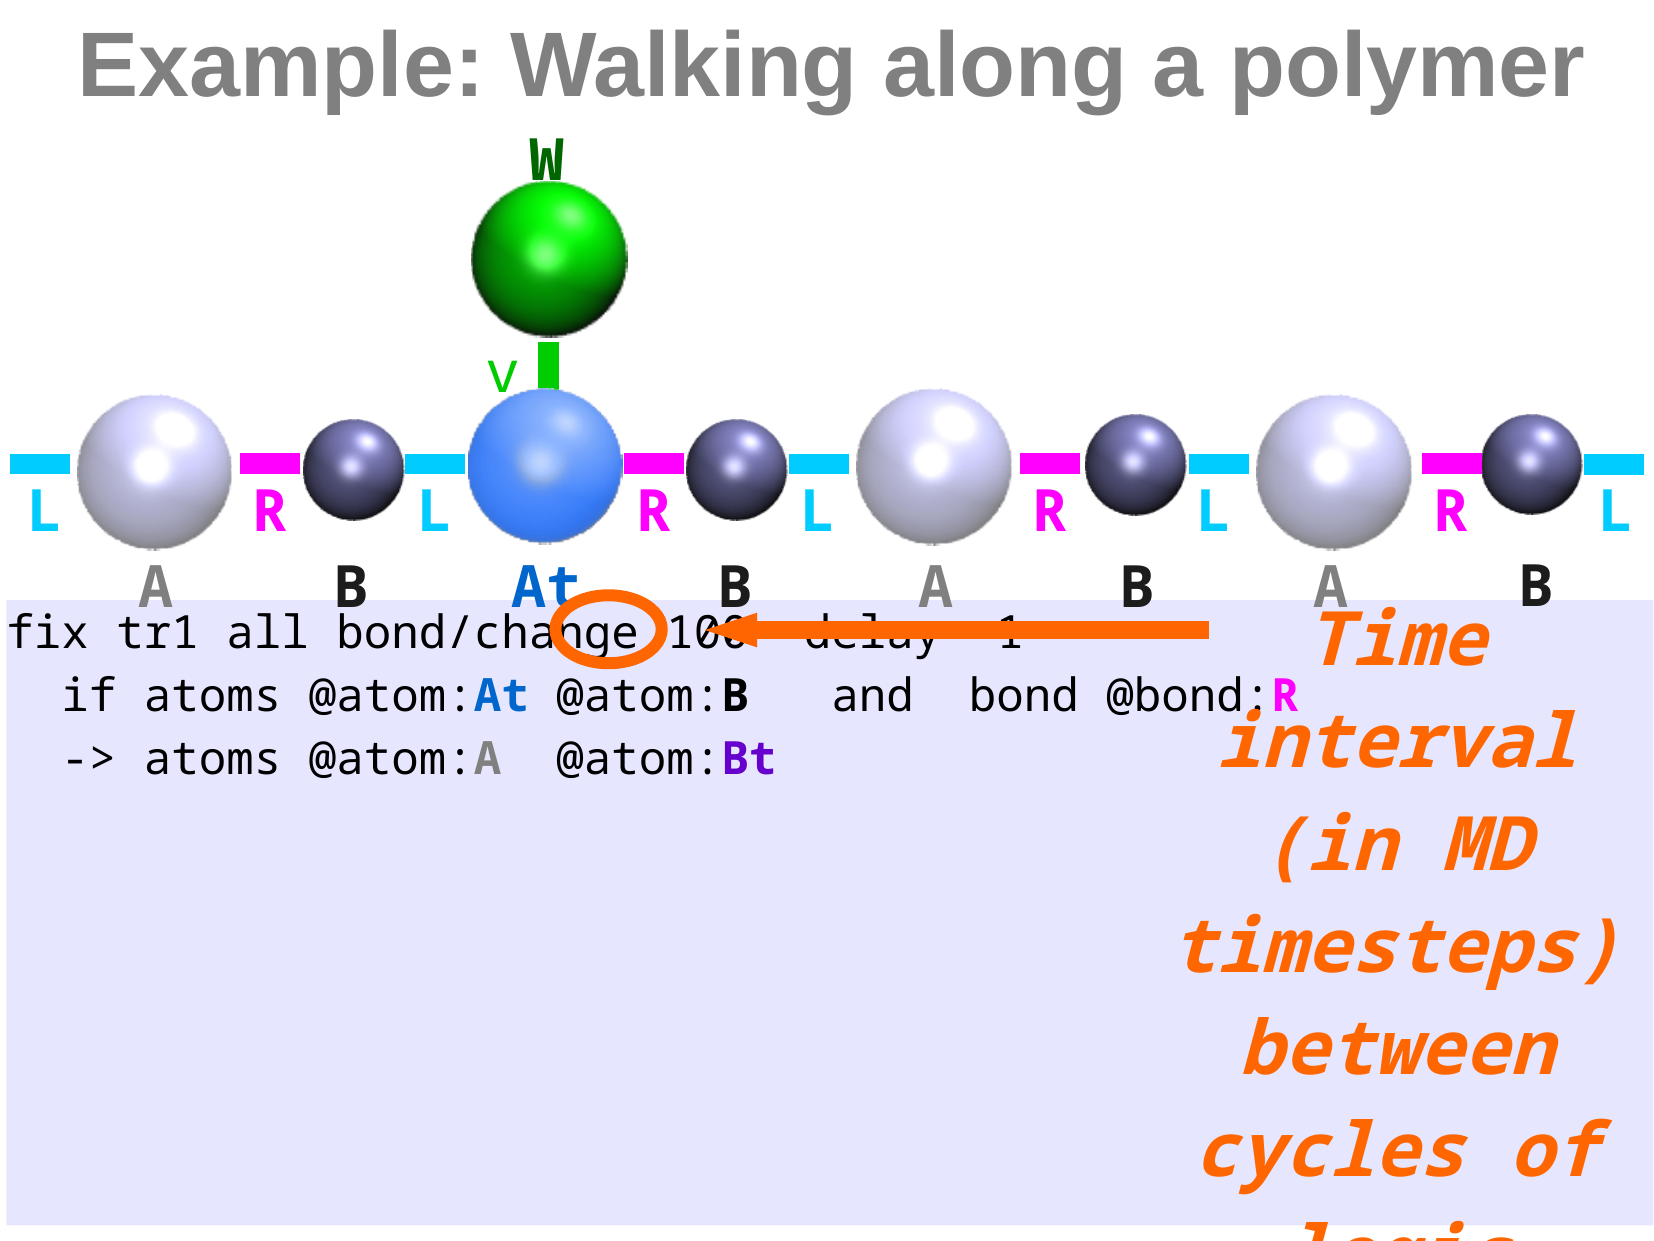

# Example: Walking along a polymer
W
v
L
L
L
L
L
R
R
R
R
B
A
B
At
B
A
B
A
Time interval
(in MD timesteps) between cycles of logic transitions
fix tr1 all bond/change 100 delay 1
 if atoms @atom:At @atom:B and bond @bond:R
 -> atoms @atom:A @atom:Bt